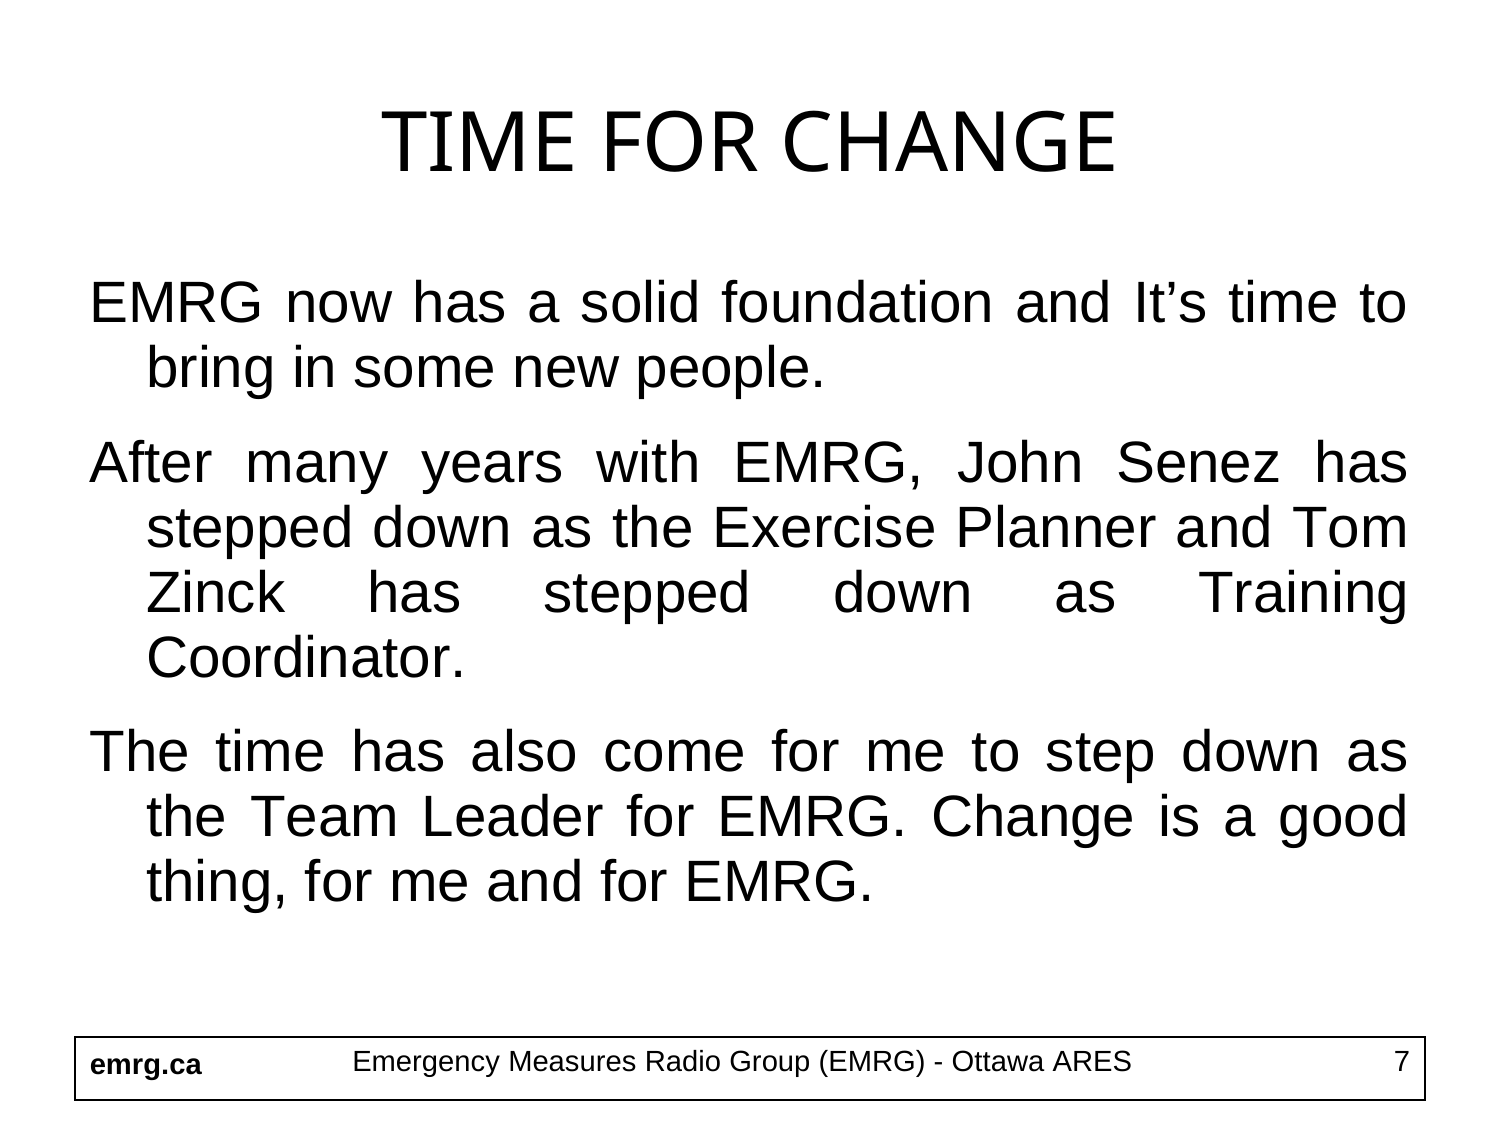

# TIME FOR CHANGE
EMRG now has a solid foundation and It’s time to bring in some new people.
After many years with EMRG, John Senez has stepped down as the Exercise Planner and Tom Zinck has stepped down as Training Coordinator.
The time has also come for me to step down as the Team Leader for EMRG. Change is a good thing, for me and for EMRG.
Emergency Measures Radio Group (EMRG) - Ottawa ARES
7